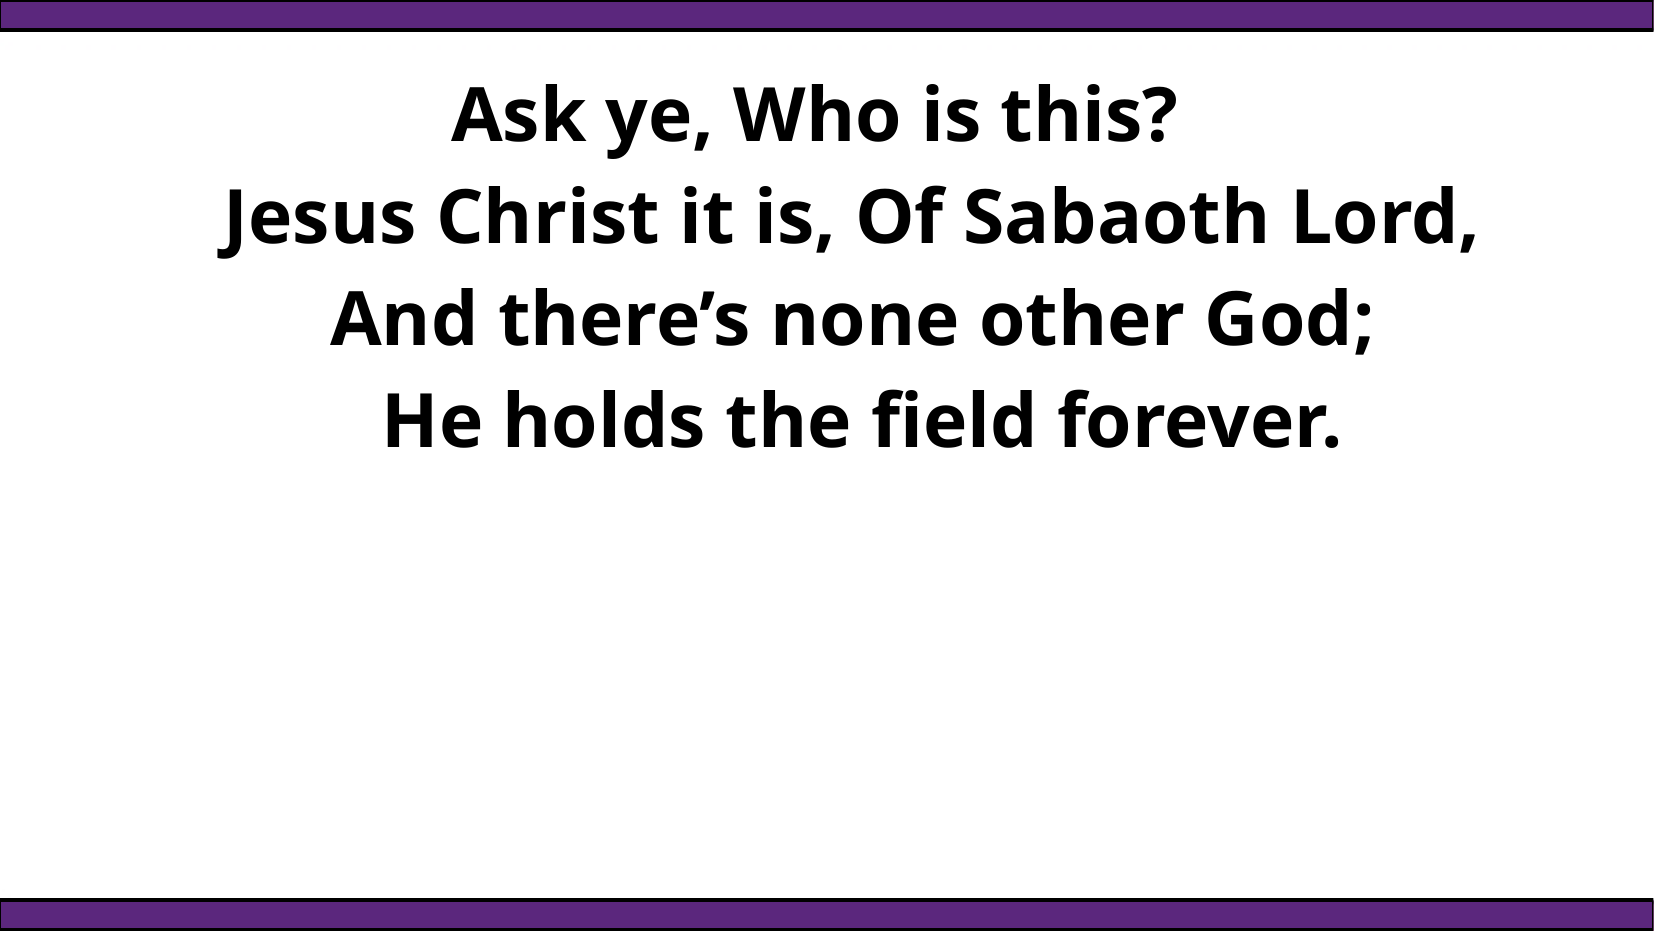

Ask ye, Who is this?
Jesus Christ it is, Of Sabaoth Lord,
And there’s none other God;
He holds the field forever.